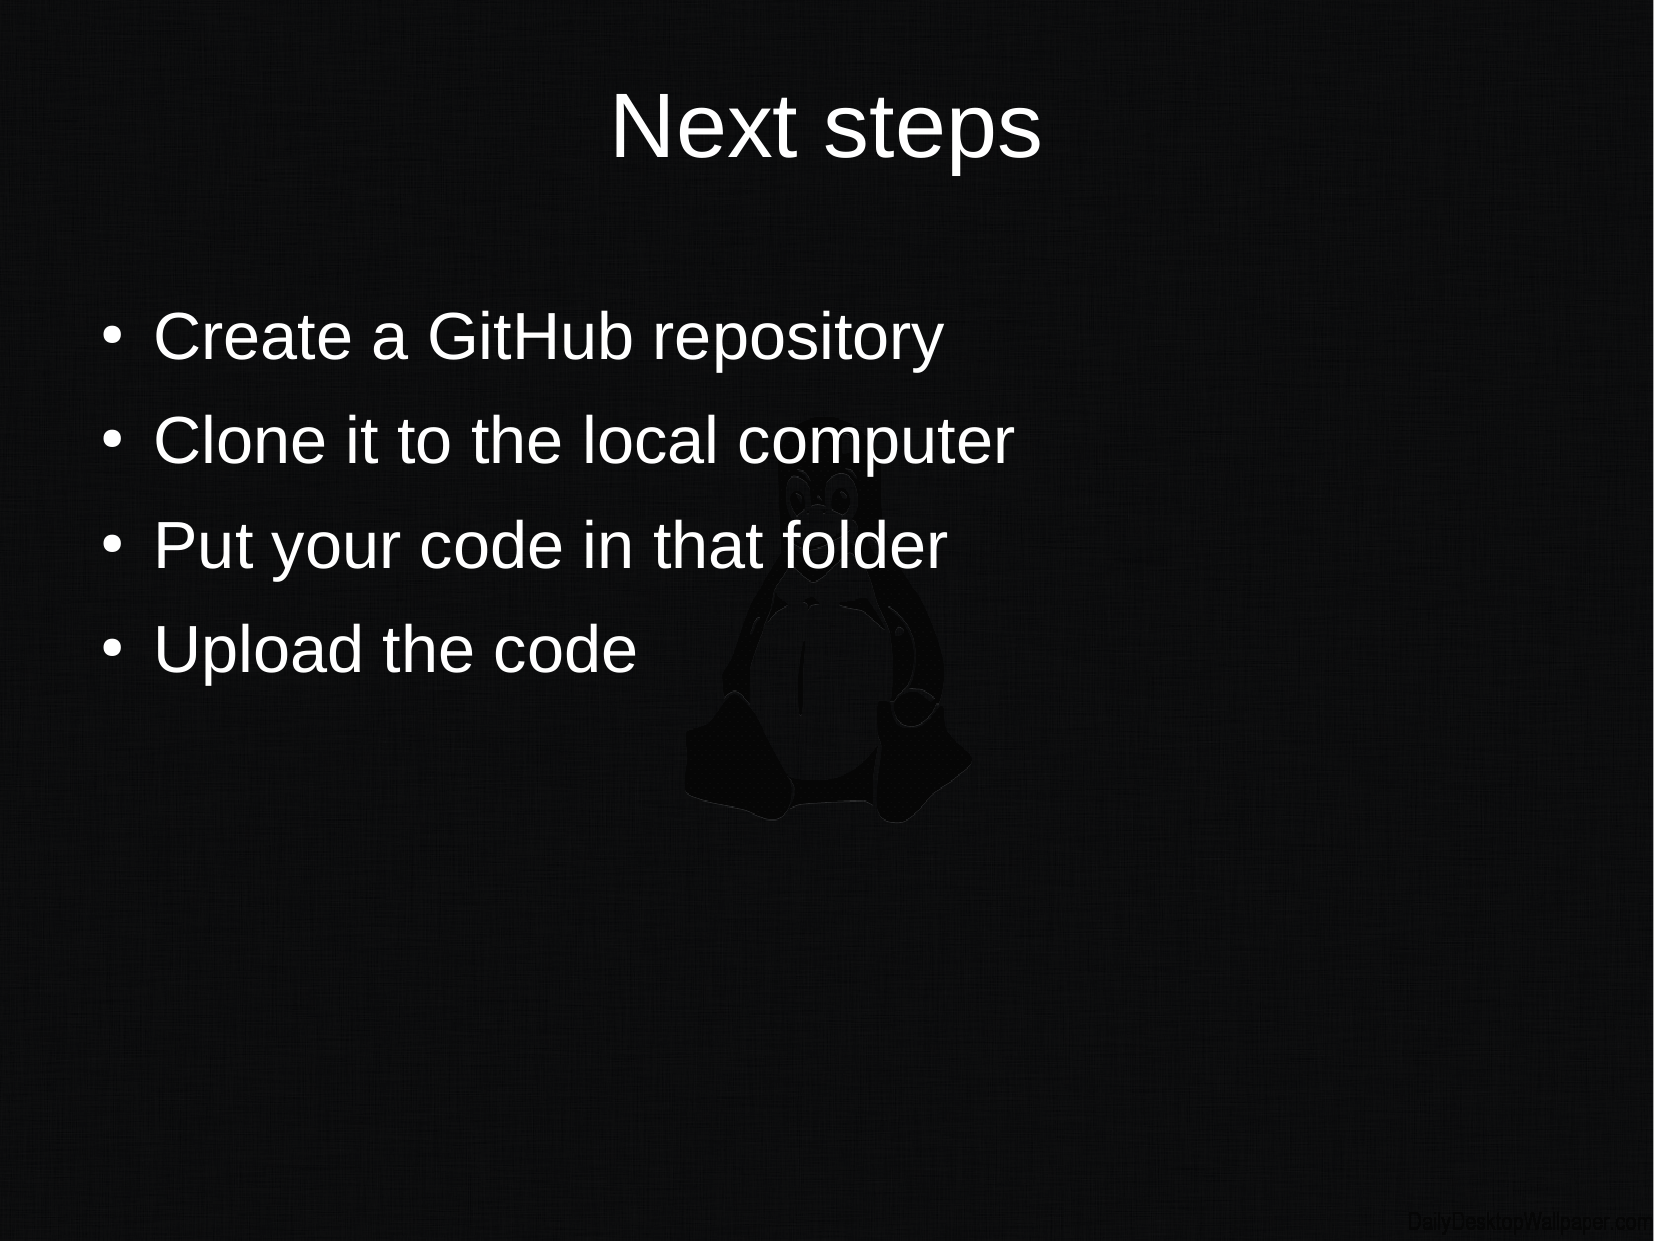

# Next steps
Create a GitHub repository
Clone it to the local computer
Put your code in that folder
Upload the code